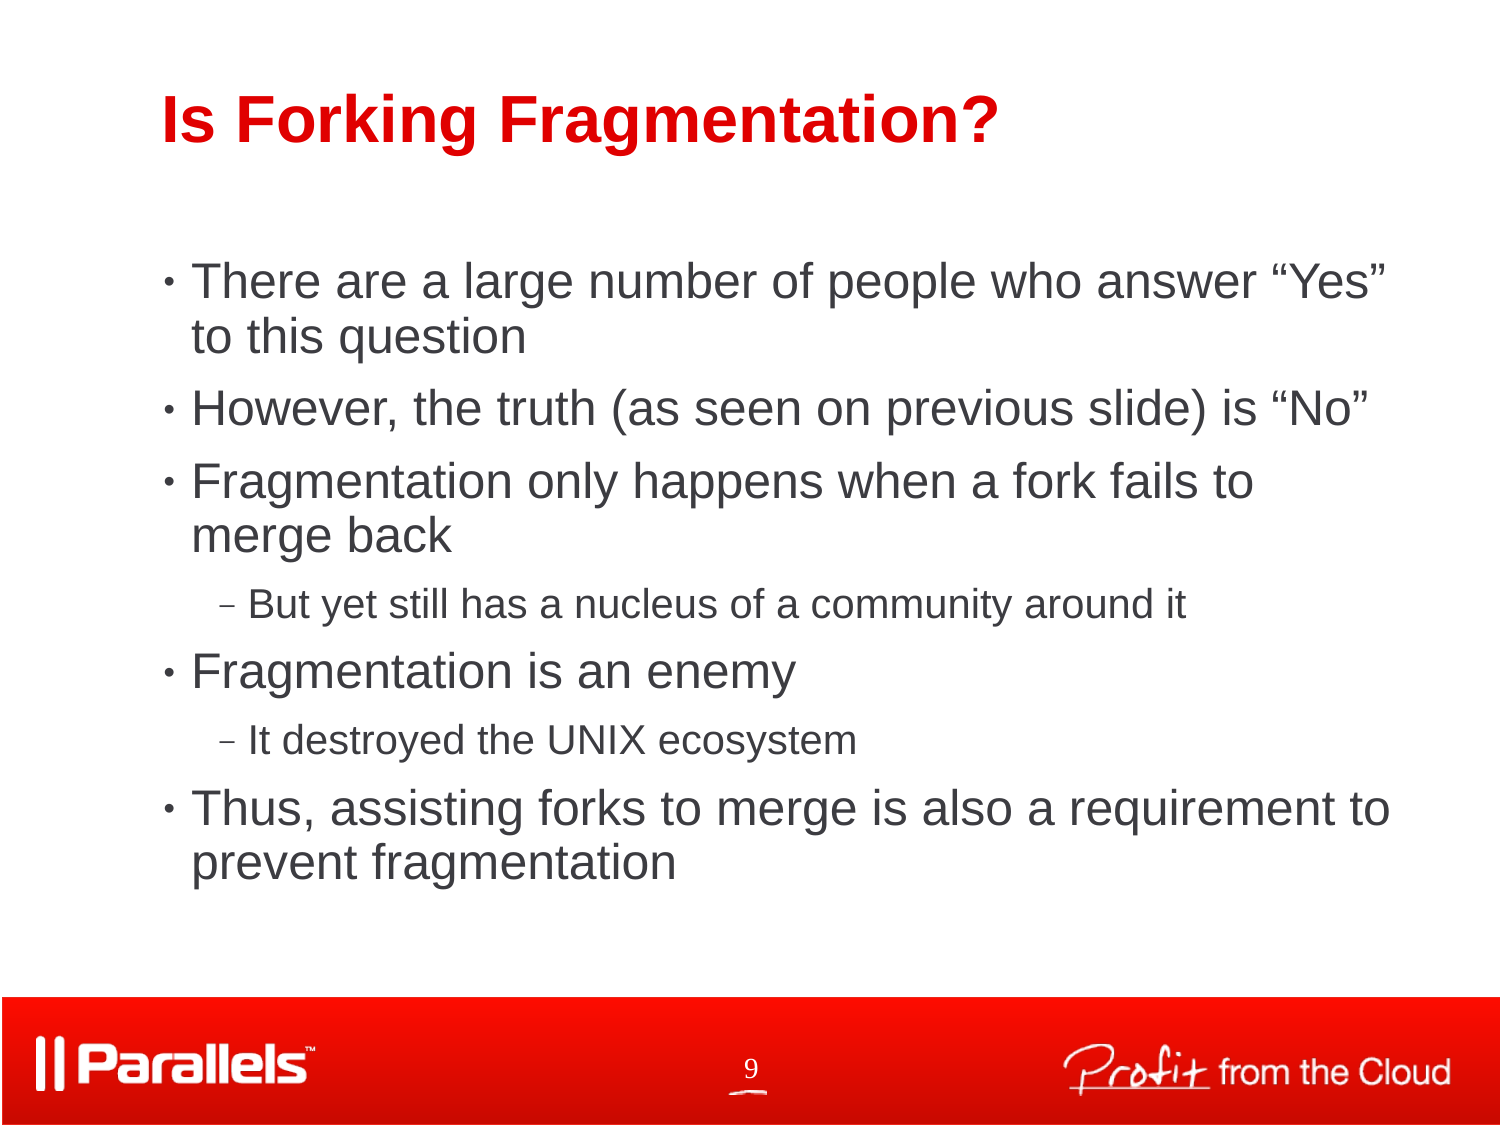

# Is Forking Fragmentation?
There are a large number of people who answer “Yes” to this question
However, the truth (as seen on previous slide) is “No”
Fragmentation only happens when a fork fails to merge back
But yet still has a nucleus of a community around it
Fragmentation is an enemy
It destroyed the UNIX ecosystem
Thus, assisting forks to merge is also a requirement to prevent fragmentation